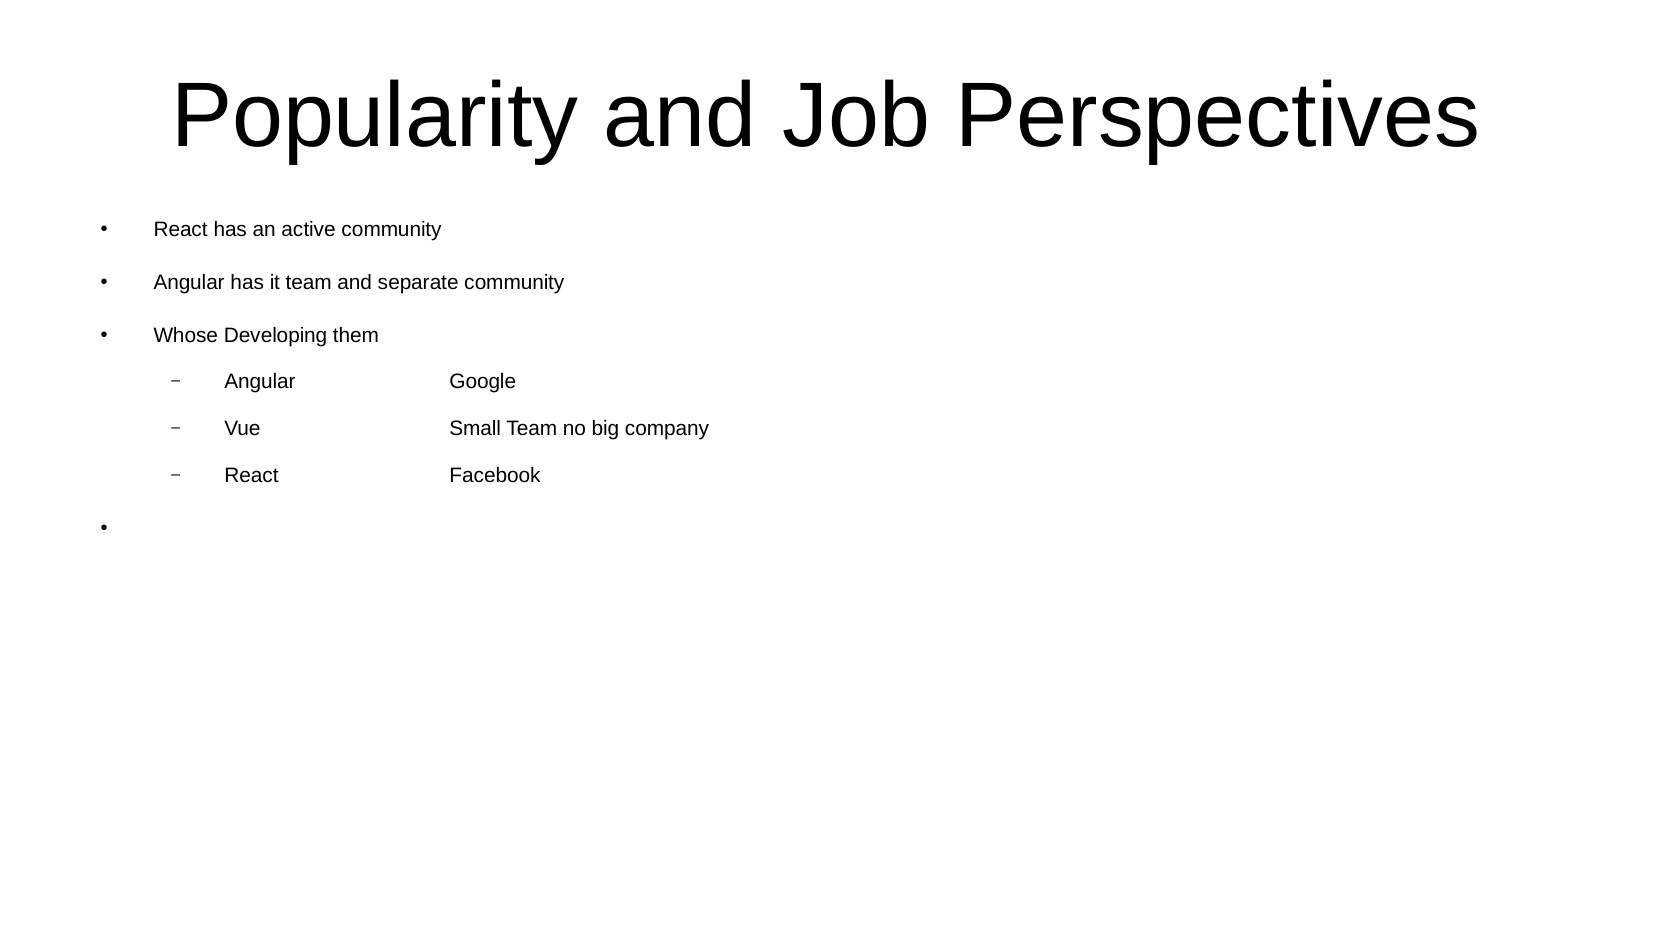

# Popularity and Job Perspectives
React has an active community
Angular has it team and separate community
Whose Developing them
Angular			Google
Vue			Small Team no big company
React			Facebook